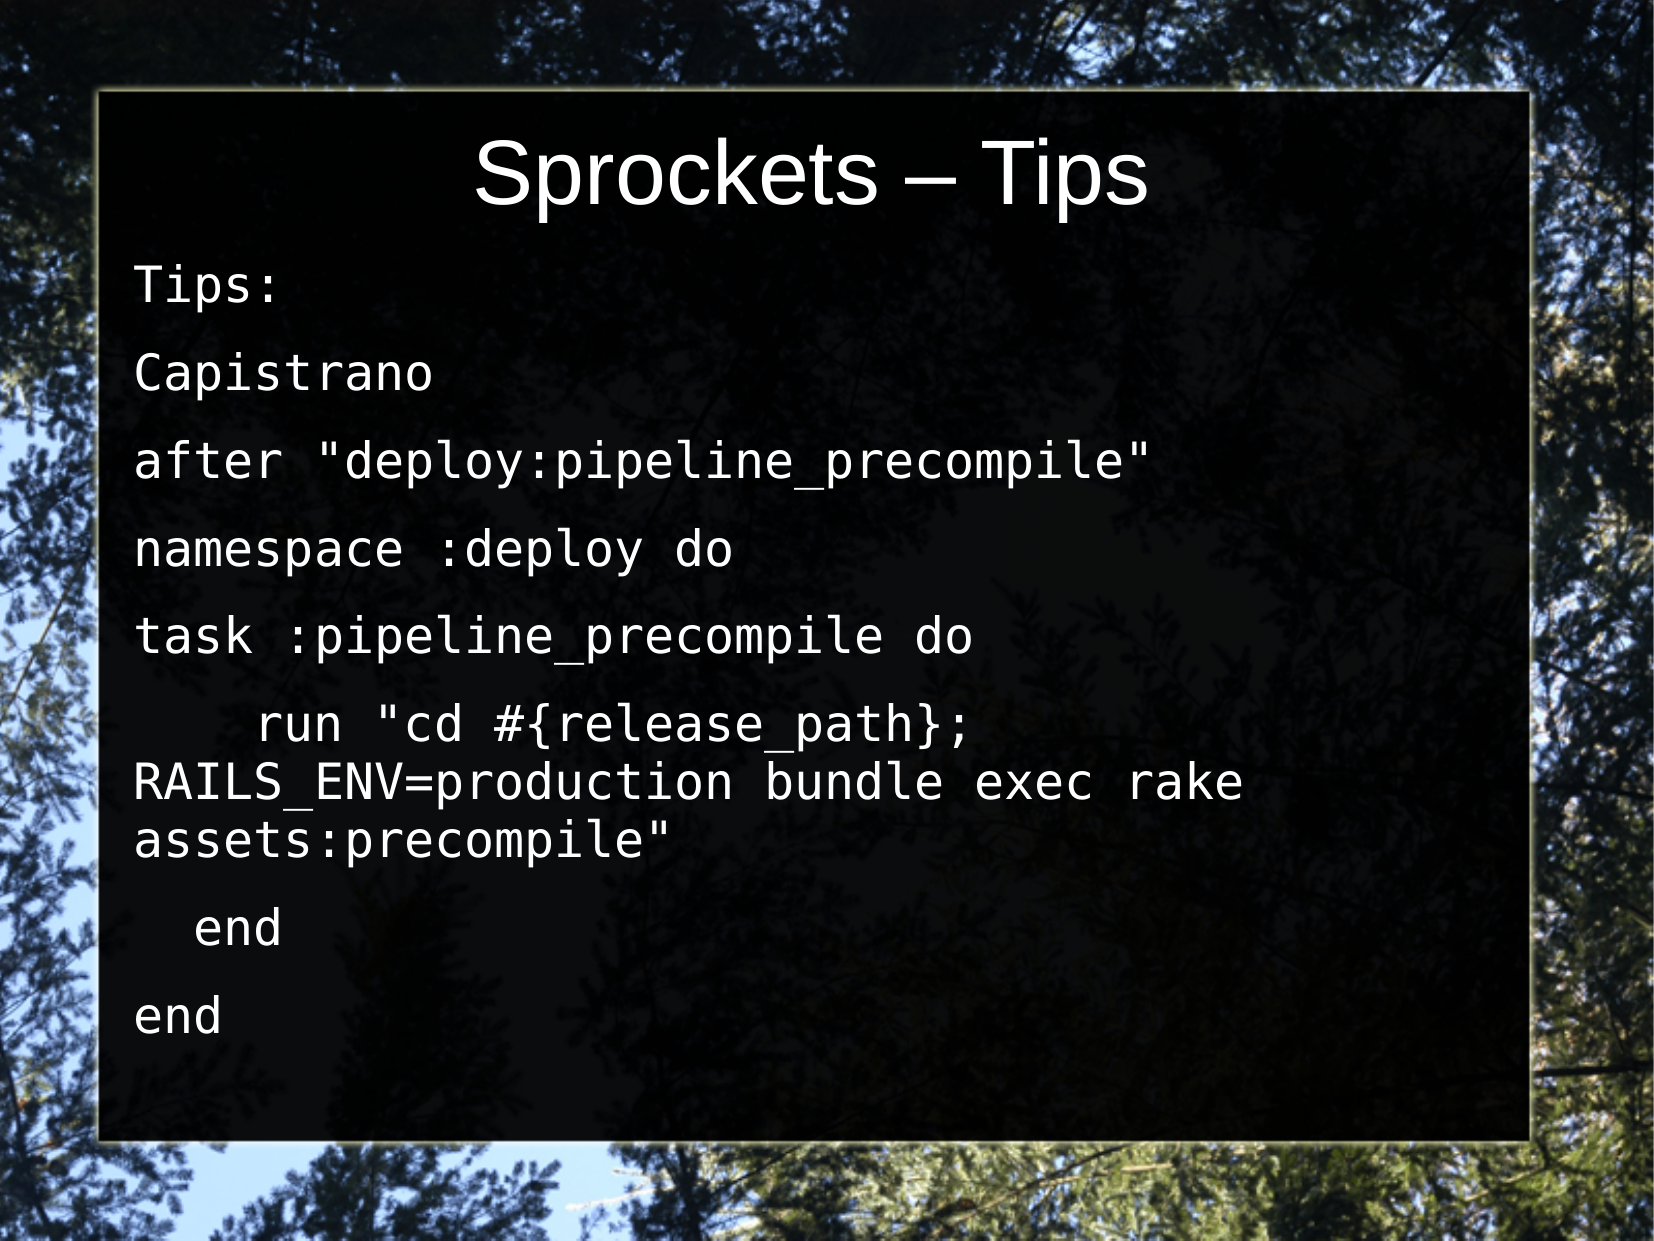

# Sprockets – Tips
Tips:
Capistrano
after "deploy:pipeline_precompile"
namespace :deploy do
task :pipeline_precompile do
 run "cd #{release_path}; RAILS_ENV=production bundle exec rake assets:precompile"
 end
end